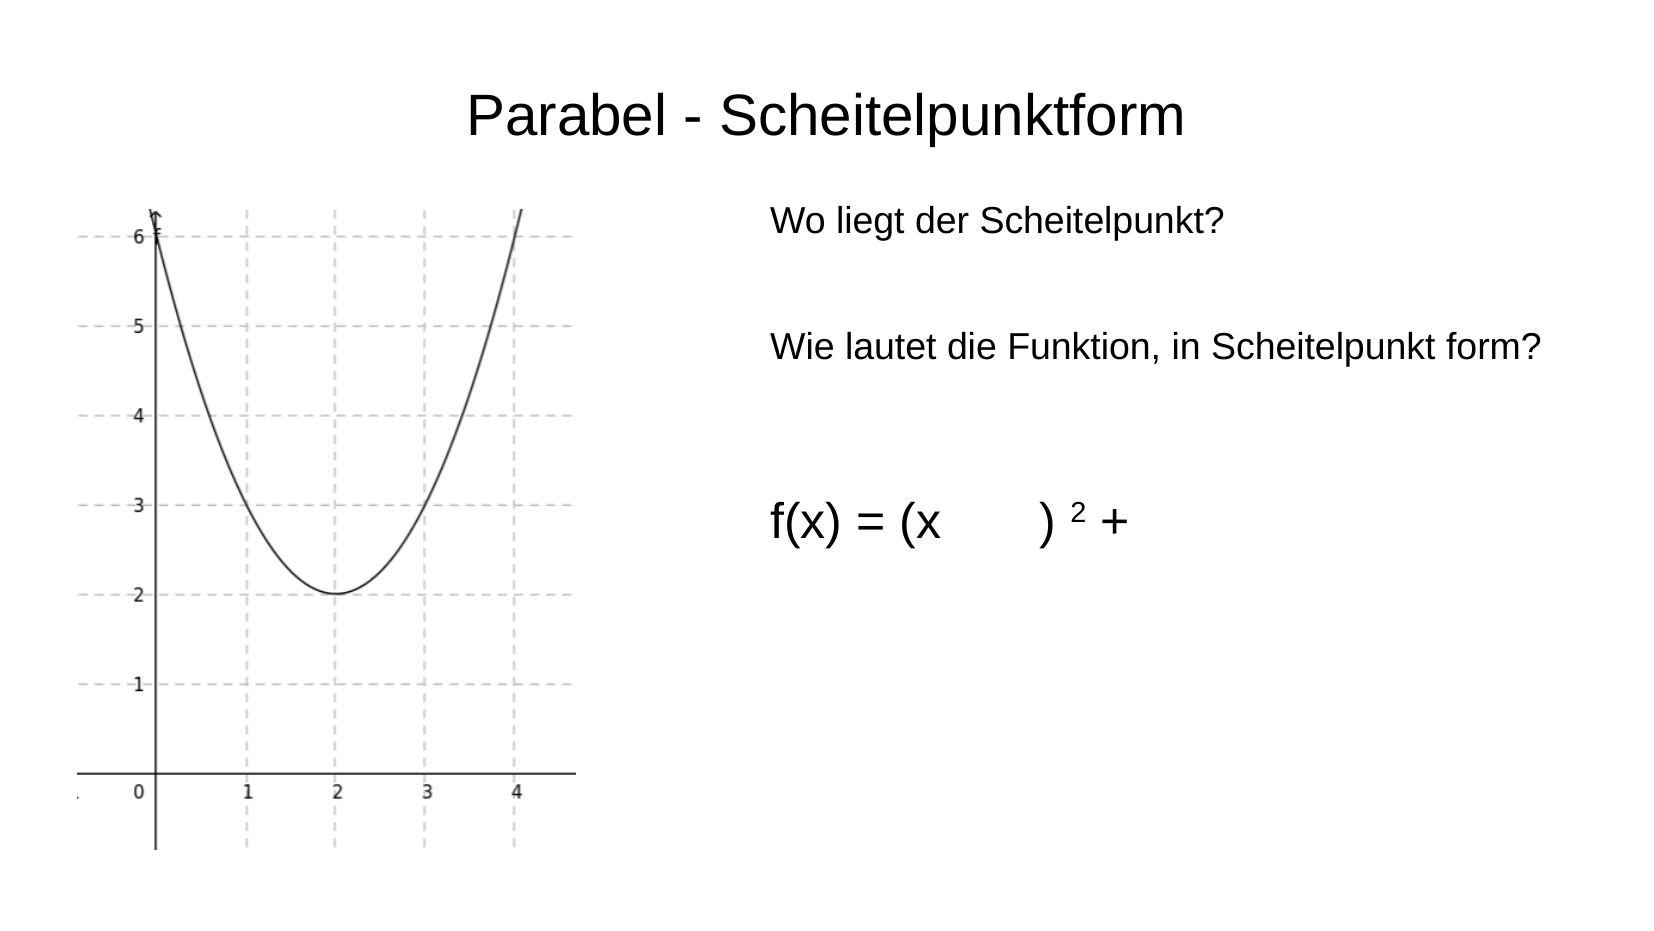

# Parabel - Scheitelpunktform
Wo liegt der Scheitelpunkt?
Wie lautet die Funktion, in Scheitelpunkt form?
f(x) = (x ) 2 +